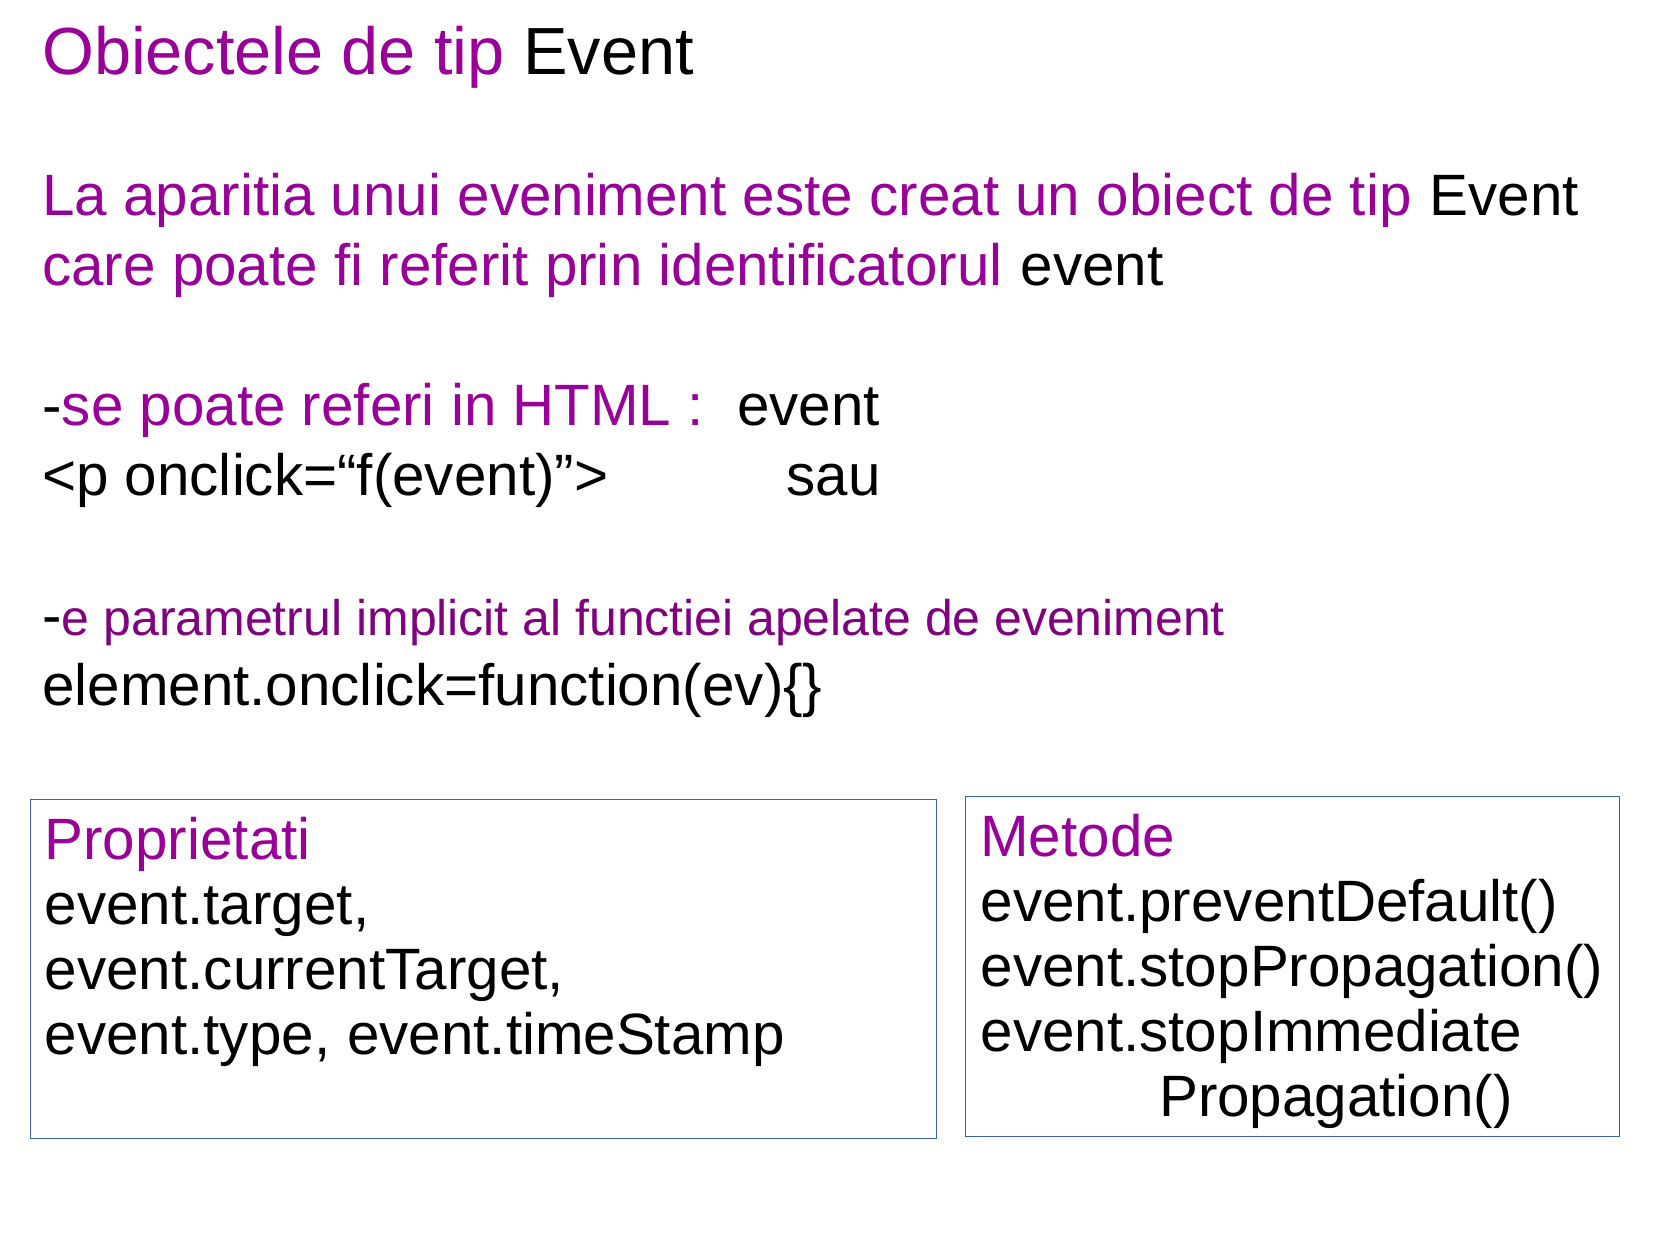

Obiectele de tip Event
La aparitia unui eveniment este creat un obiect de tip Event care poate fi referit prin identificatorul event
-se poate referi in HTML : event
<p onclick=“f(event)”> sau
-e parametrul implicit al functiei apelate de eveniment
element.onclick=function(ev){}
Metode
event.preventDefault()
event.stopPropagation()
event.stopImmediate
 Propagation()
Proprietati
event.target, event.currentTarget,
event.type, event.timeStamp